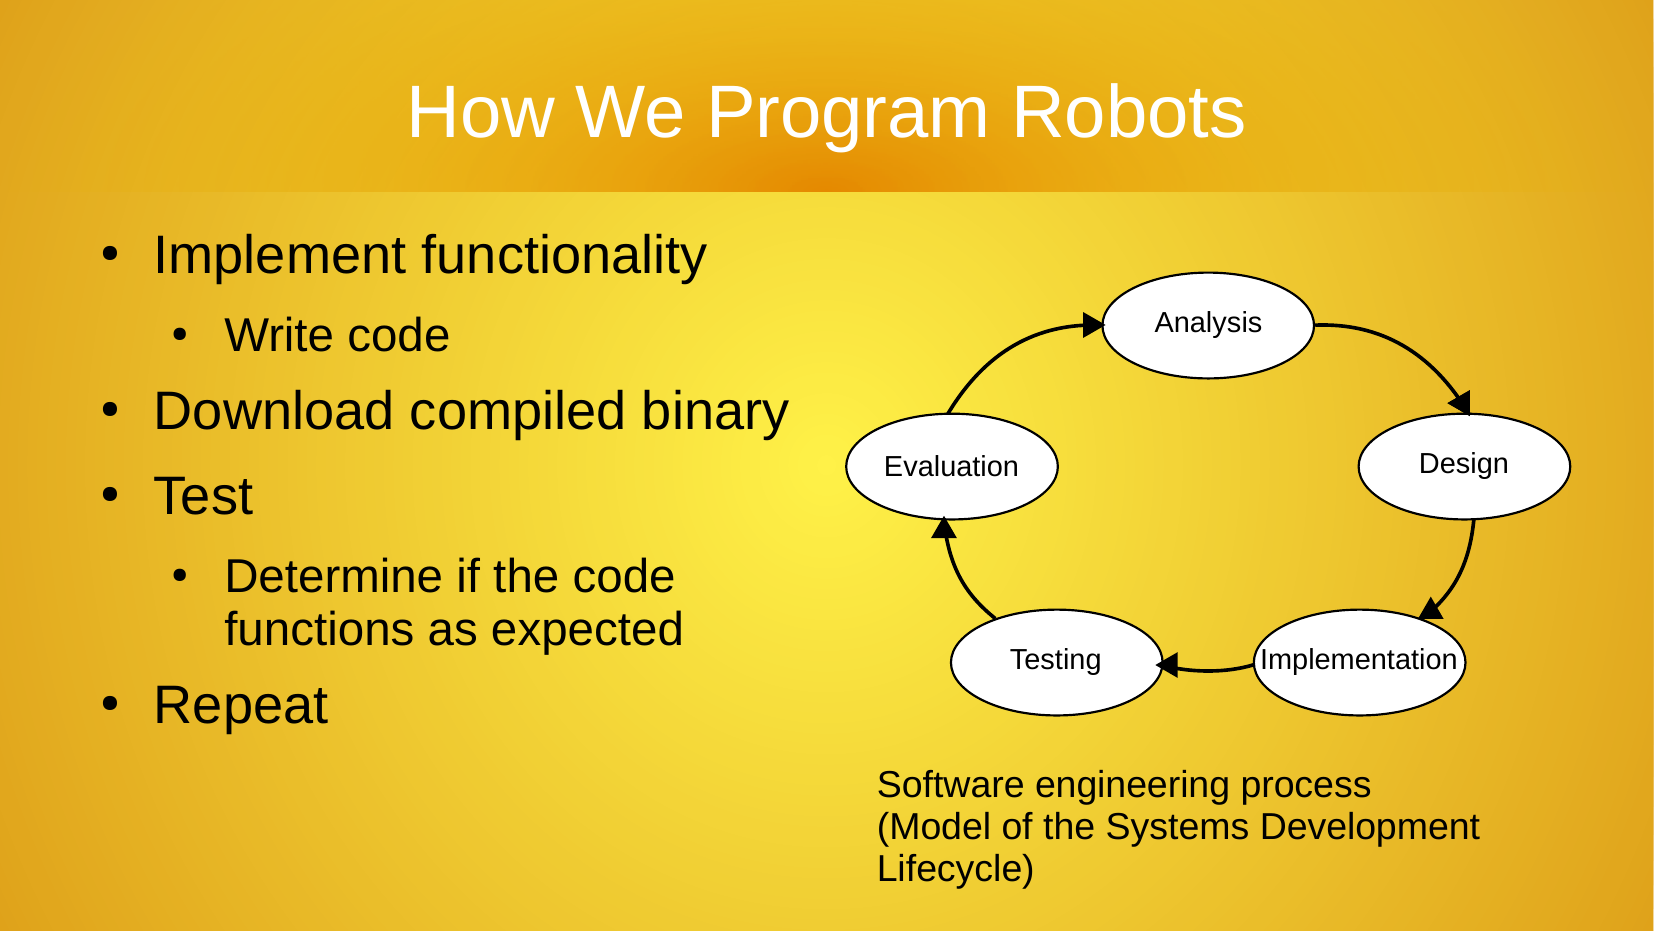

# How We Program Robots
Implement functionality
Write code
Download compiled binary
Test
Determine if the code functions as expected
Repeat
Software engineering process
(Model of the Systems Development Lifecycle)